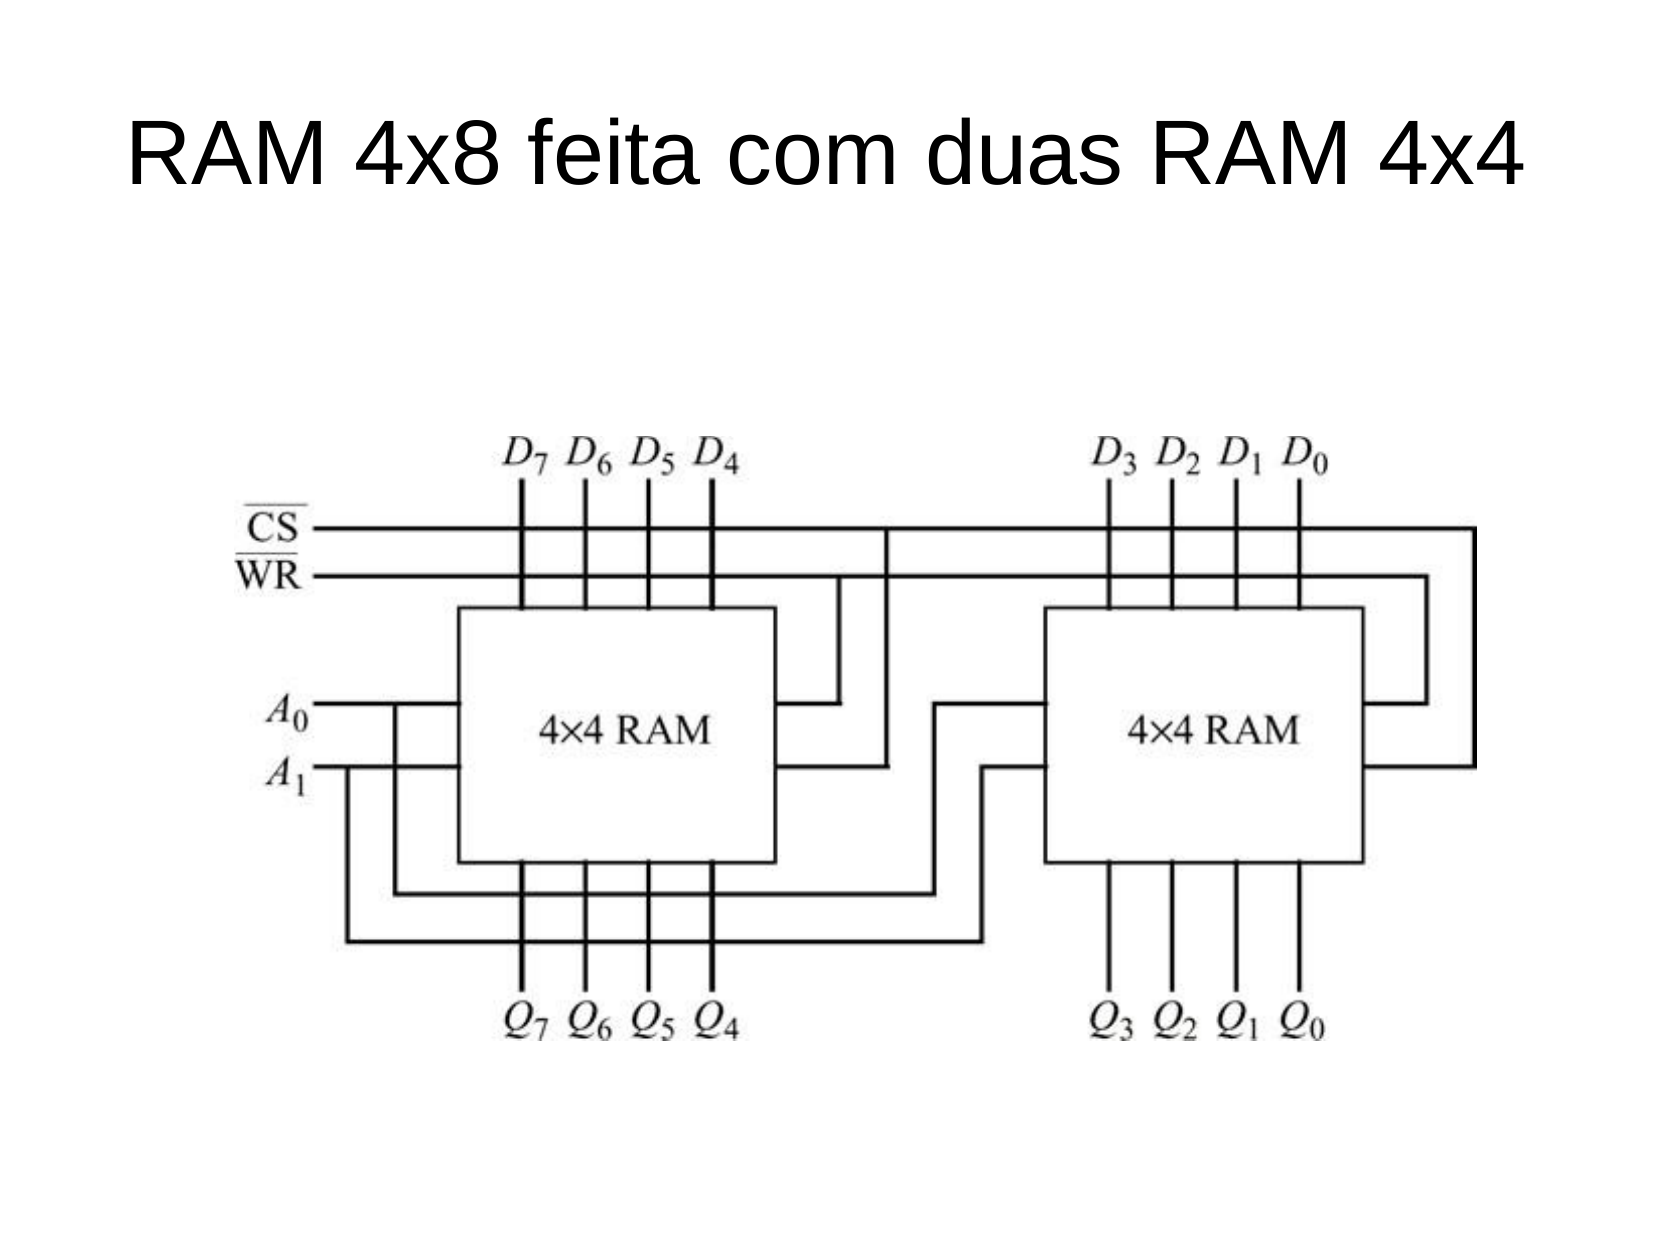

# RAM 4x8 feita com duas RAM 4x4